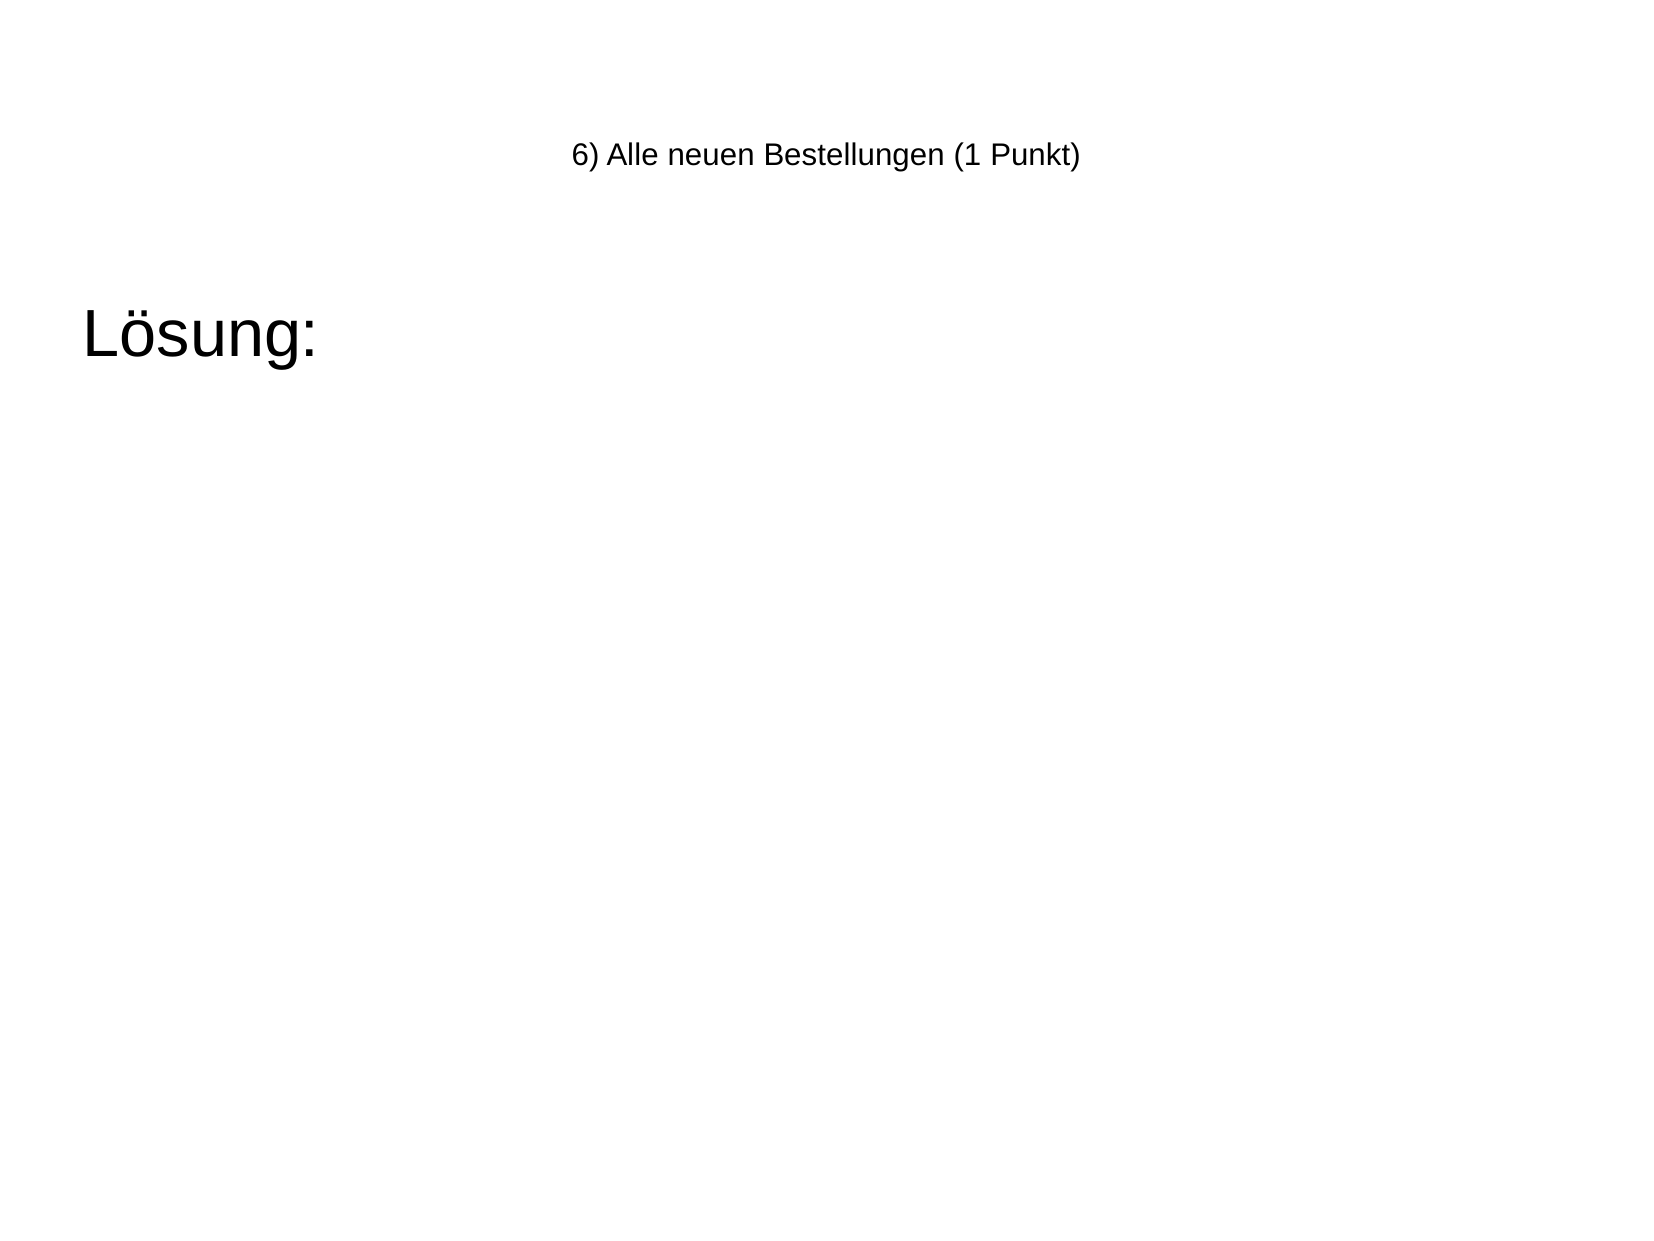

# 6) Alle neuen Bestellungen (1 Punkt)
Lösung: